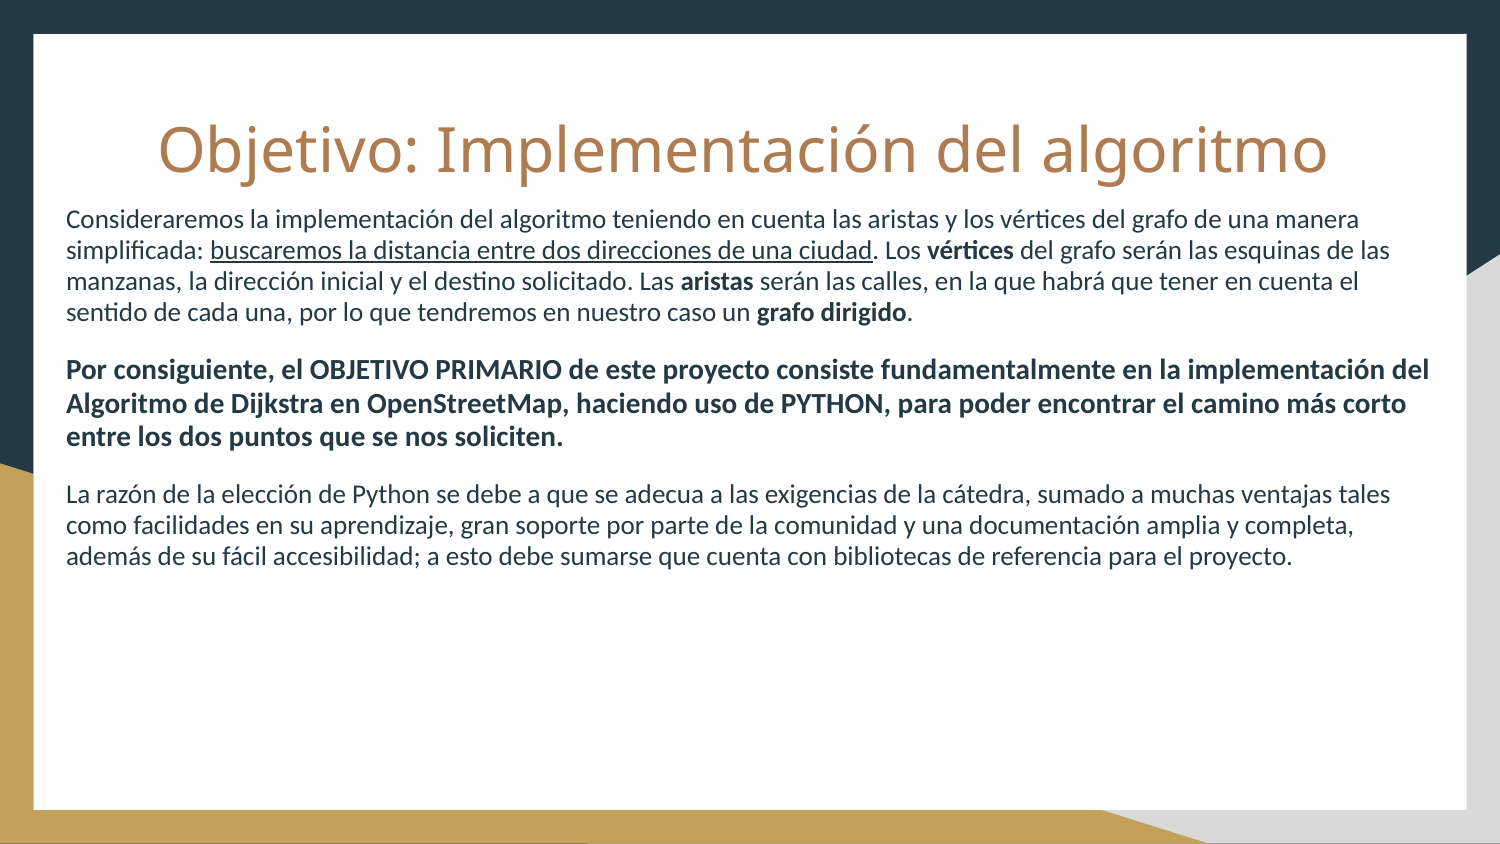

# Objetivo: Implementación del algoritmo
Consideraremos la implementación del algoritmo teniendo en cuenta las aristas y los vértices del grafo de una manera simplificada: buscaremos la distancia entre dos direcciones de una ciudad. Los vértices del grafo serán las esquinas de las manzanas, la dirección inicial y el destino solicitado. Las aristas serán las calles, en la que habrá que tener en cuenta el sentido de cada una, por lo que tendremos en nuestro caso un grafo dirigido.
Por consiguiente, el OBJETIVO PRIMARIO de este proyecto consiste fundamentalmente en la implementación del Algoritmo de Dijkstra en OpenStreetMap, haciendo uso de PYTHON, para poder encontrar el camino más corto entre los dos puntos que se nos soliciten.
La razón de la elección de Python se debe a que se adecua a las exigencias de la cátedra, sumado a muchas ventajas tales como facilidades en su aprendizaje, gran soporte por parte de la comunidad y una documentación amplia y completa, además de su fácil accesibilidad; a esto debe sumarse que cuenta con bibliotecas de referencia para el proyecto.